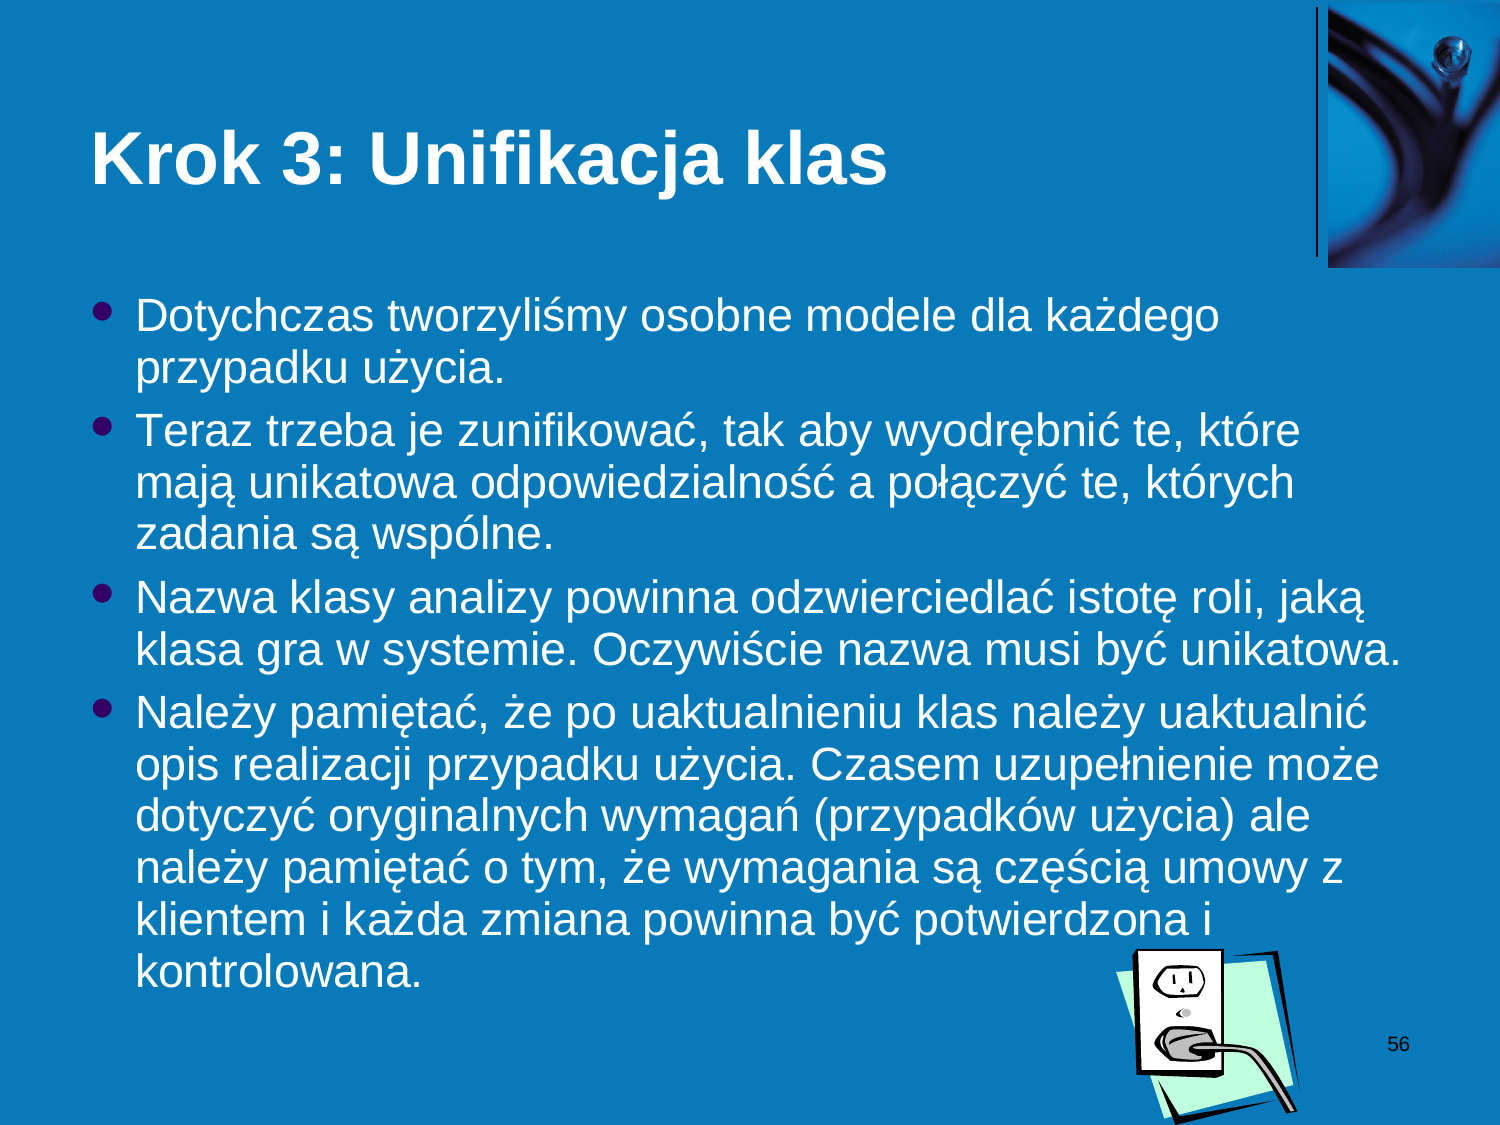

# Krok 3: Unifikacja klas
Dotychczas tworzyliśmy osobne modele dla każdego przypadku użycia.
Teraz trzeba je zunifikować, tak aby wyodrębnić te, które mają unikatowa odpowiedzialność a połączyć te, których zadania są wspólne.
Nazwa klasy analizy powinna odzwierciedlać istotę roli, jaką klasa gra w systemie. Oczywiście nazwa musi być unikatowa.
Należy pamiętać, że po uaktualnieniu klas należy uaktualnić opis realizacji przypadku użycia. Czasem uzupełnienie może dotyczyć oryginalnych wymagań (przypadków użycia) ale należy pamiętać o tym, że wymagania są częścią umowy z klientem i każda zmiana powinna być potwierdzona i kontrolowana.
56